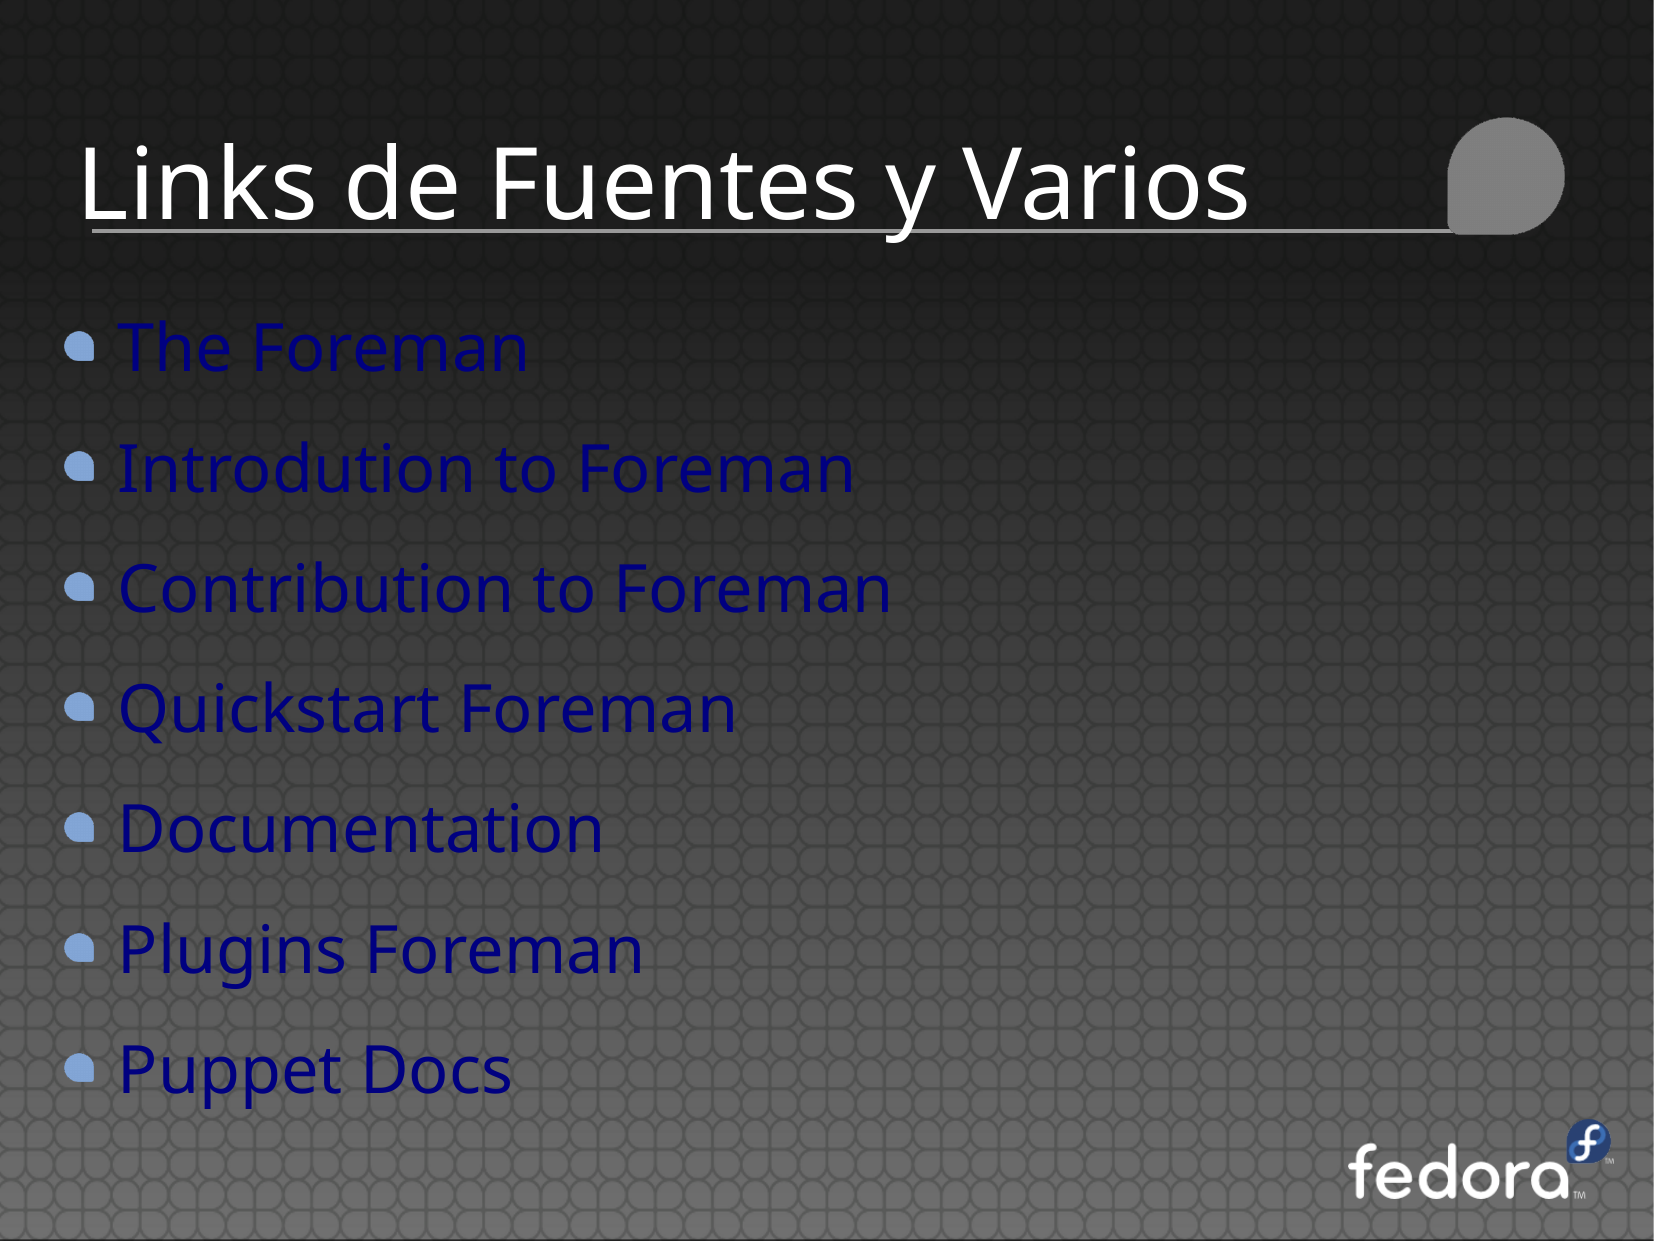

# Links de Fuentes y Varios
The Foreman
Introdution to Foreman
Contribution to Foreman
Quickstart Foreman
Documentation
Plugins Foreman
Puppet Docs